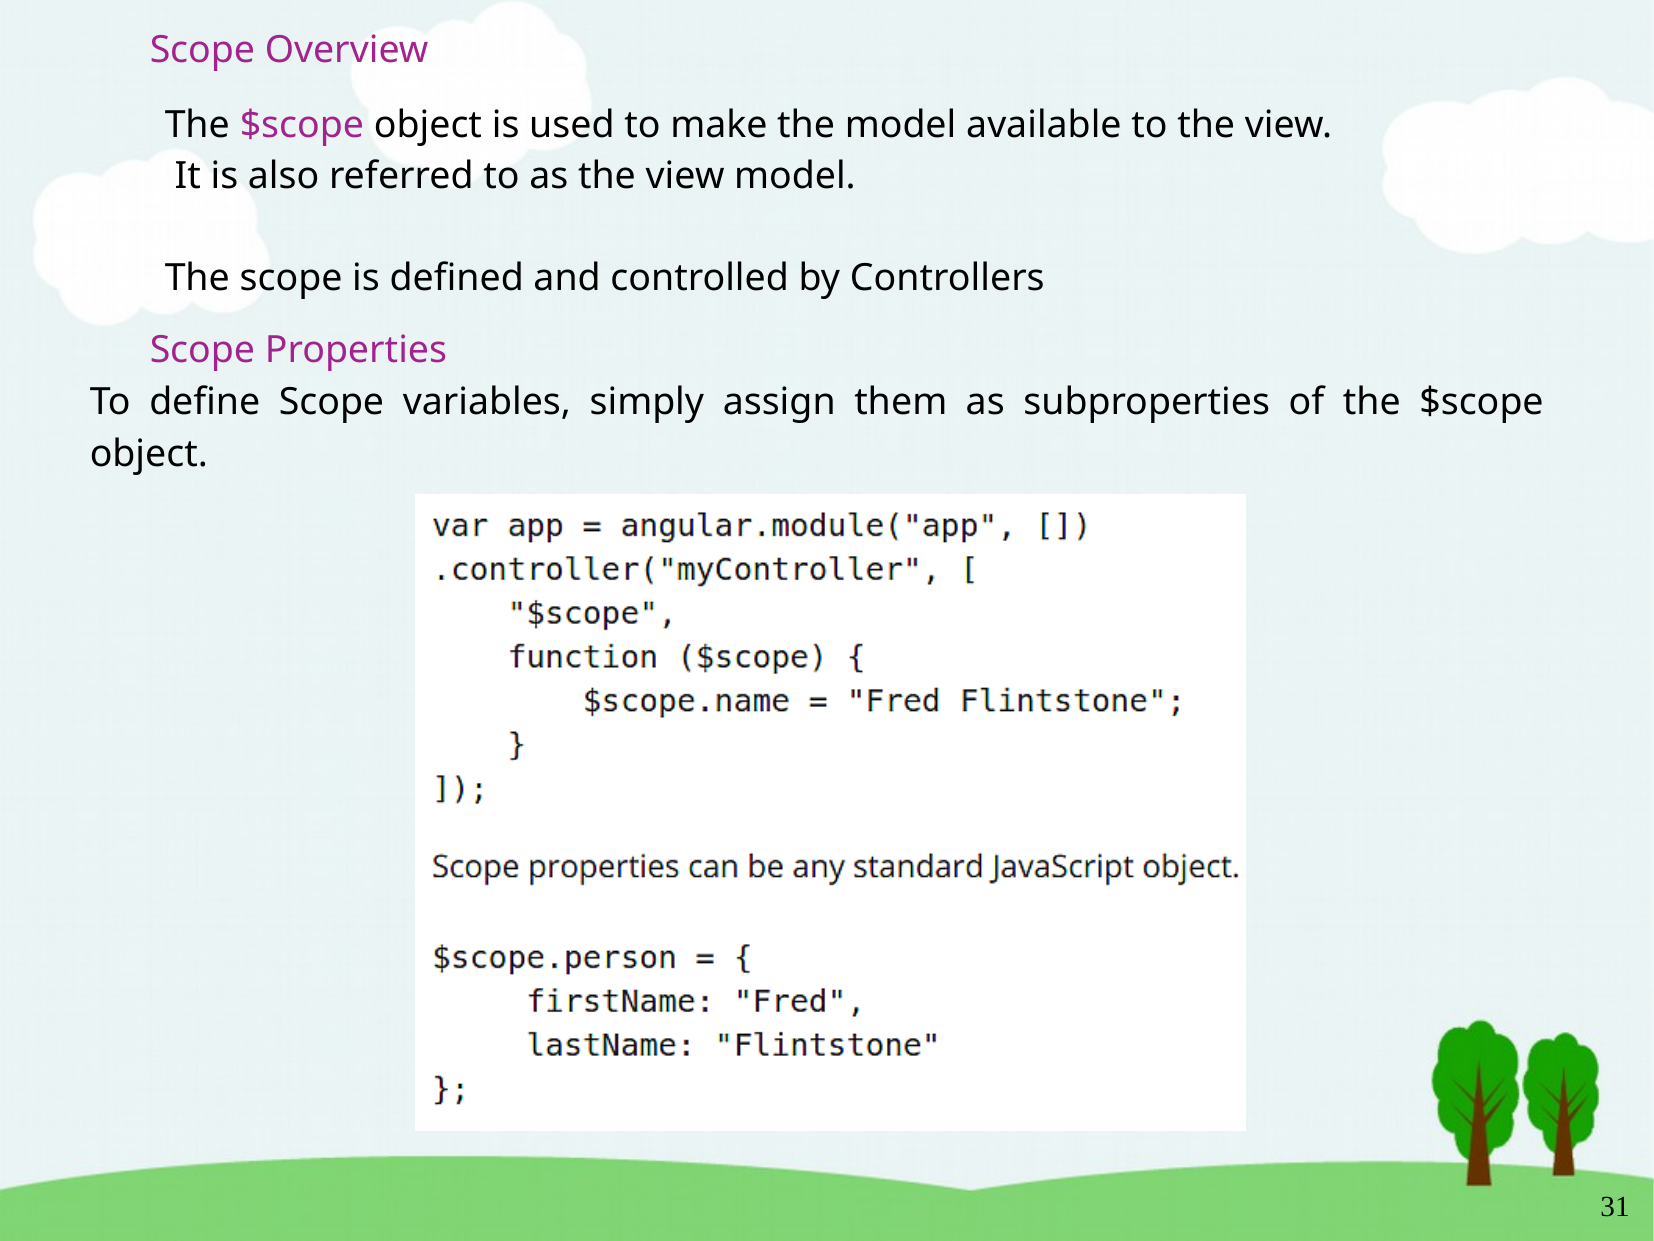

Scope Overview
The $scope object is used to make the model available to the view.
 It is also referred to as the view model.
The scope is defined and controlled by Controllers
Scope Properties
To define Scope variables, simply assign them as subproperties of the $scope object.
31